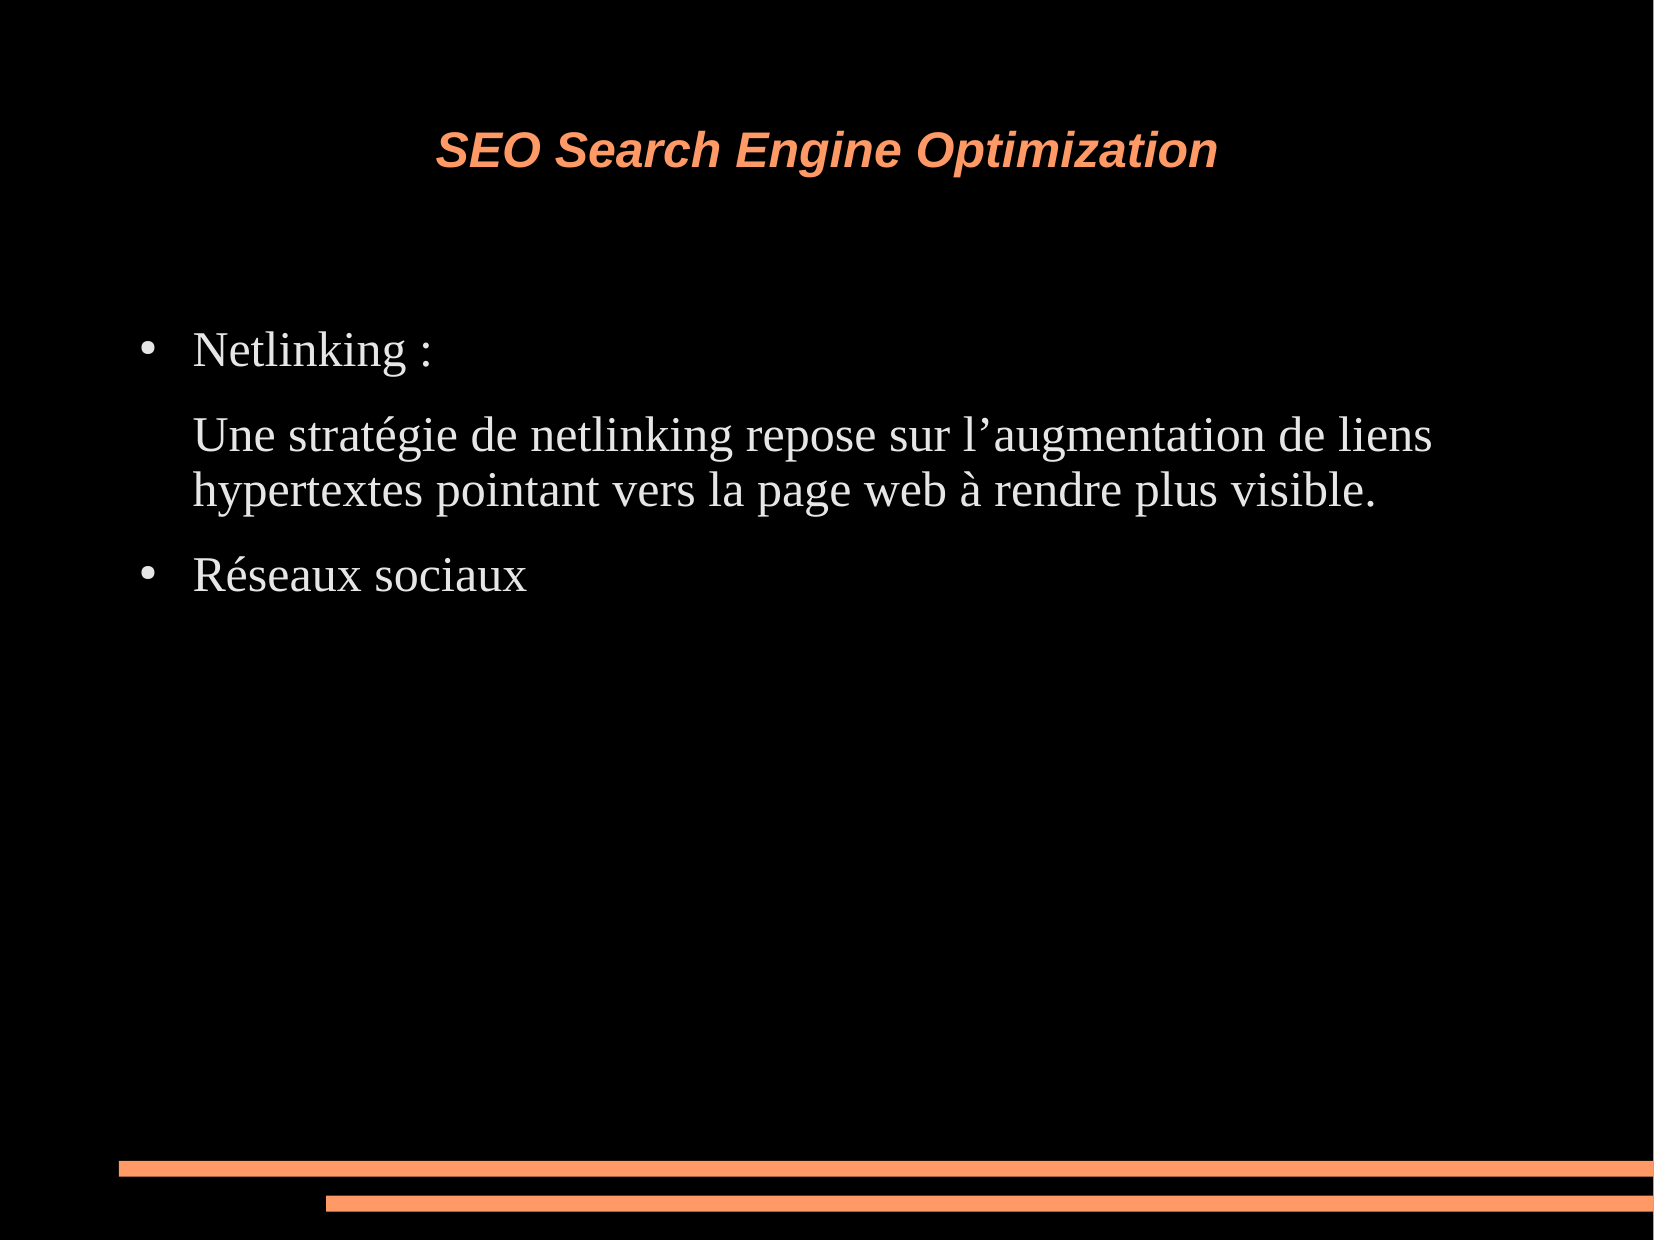

# SEO Search Engine Optimization
Netlinking :
Une stratégie de netlinking repose sur l’augmentation de liens hypertextes pointant vers la page web à rendre plus visible.
Réseaux sociaux